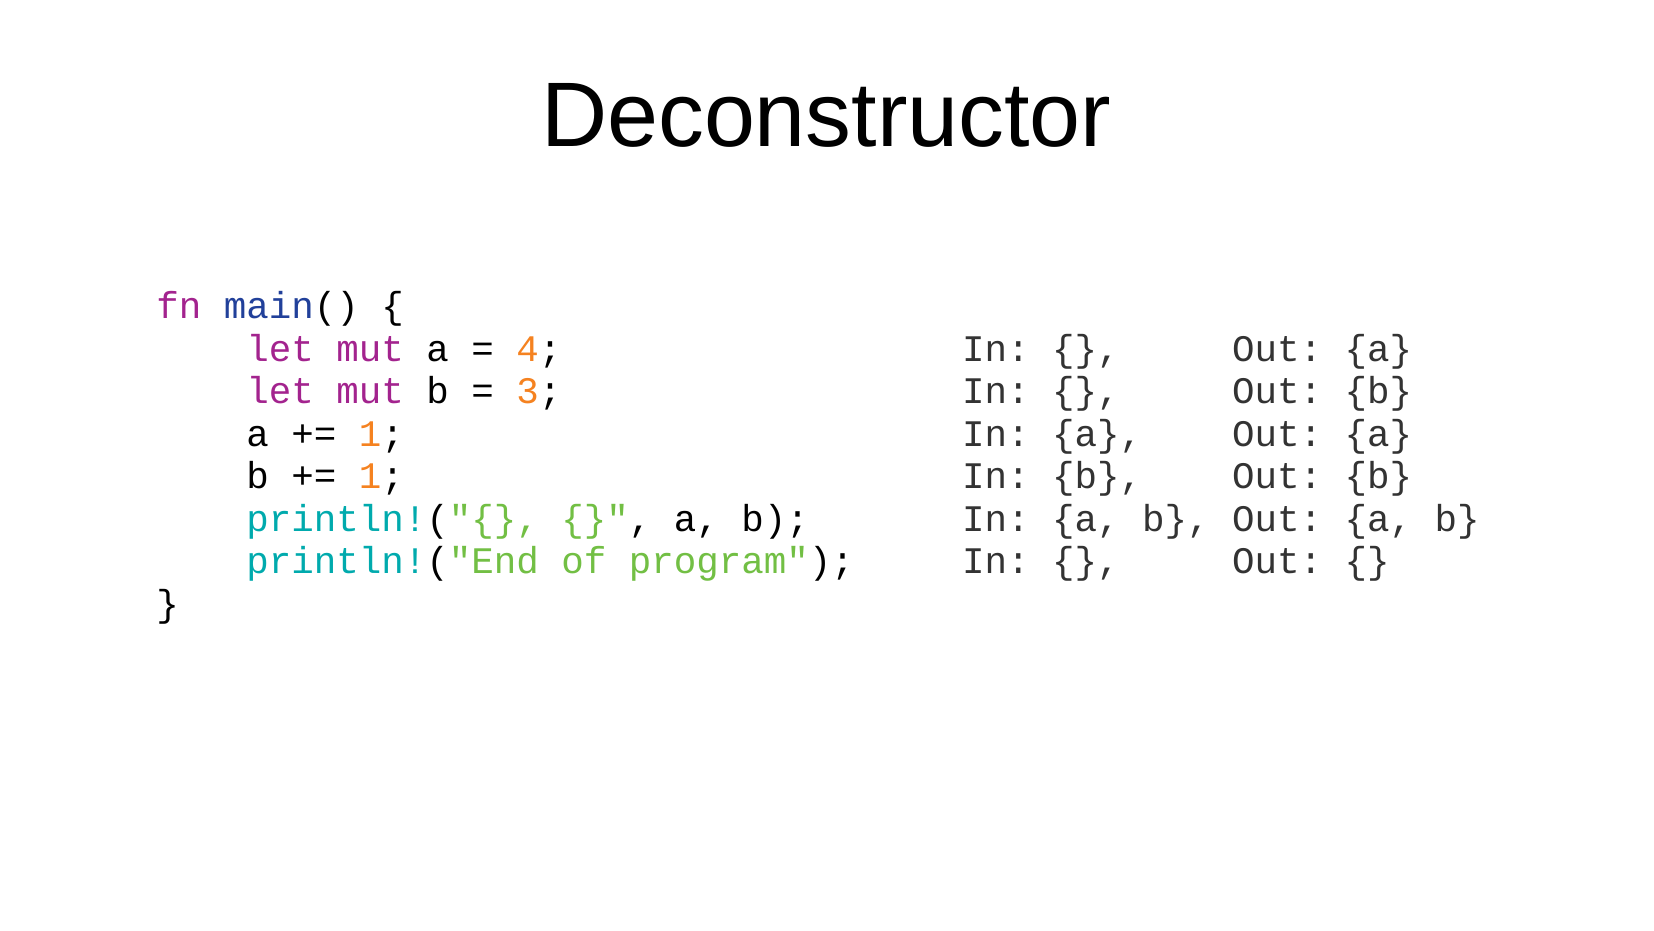

# Deconstructor
fn main() {
 let mut a = 4;
 let mut b = 3;
 a += 1;
 b += 1;
 println!("{}, {}", a, b);
 println!("End of program");
}
In: {}, Out: {a}
In: {}, Out: {b}
In: {a}, Out: {a}
In: {b}, Out: {b}
In: {a, b}, Out: {a, b}
In: {}, Out: {}